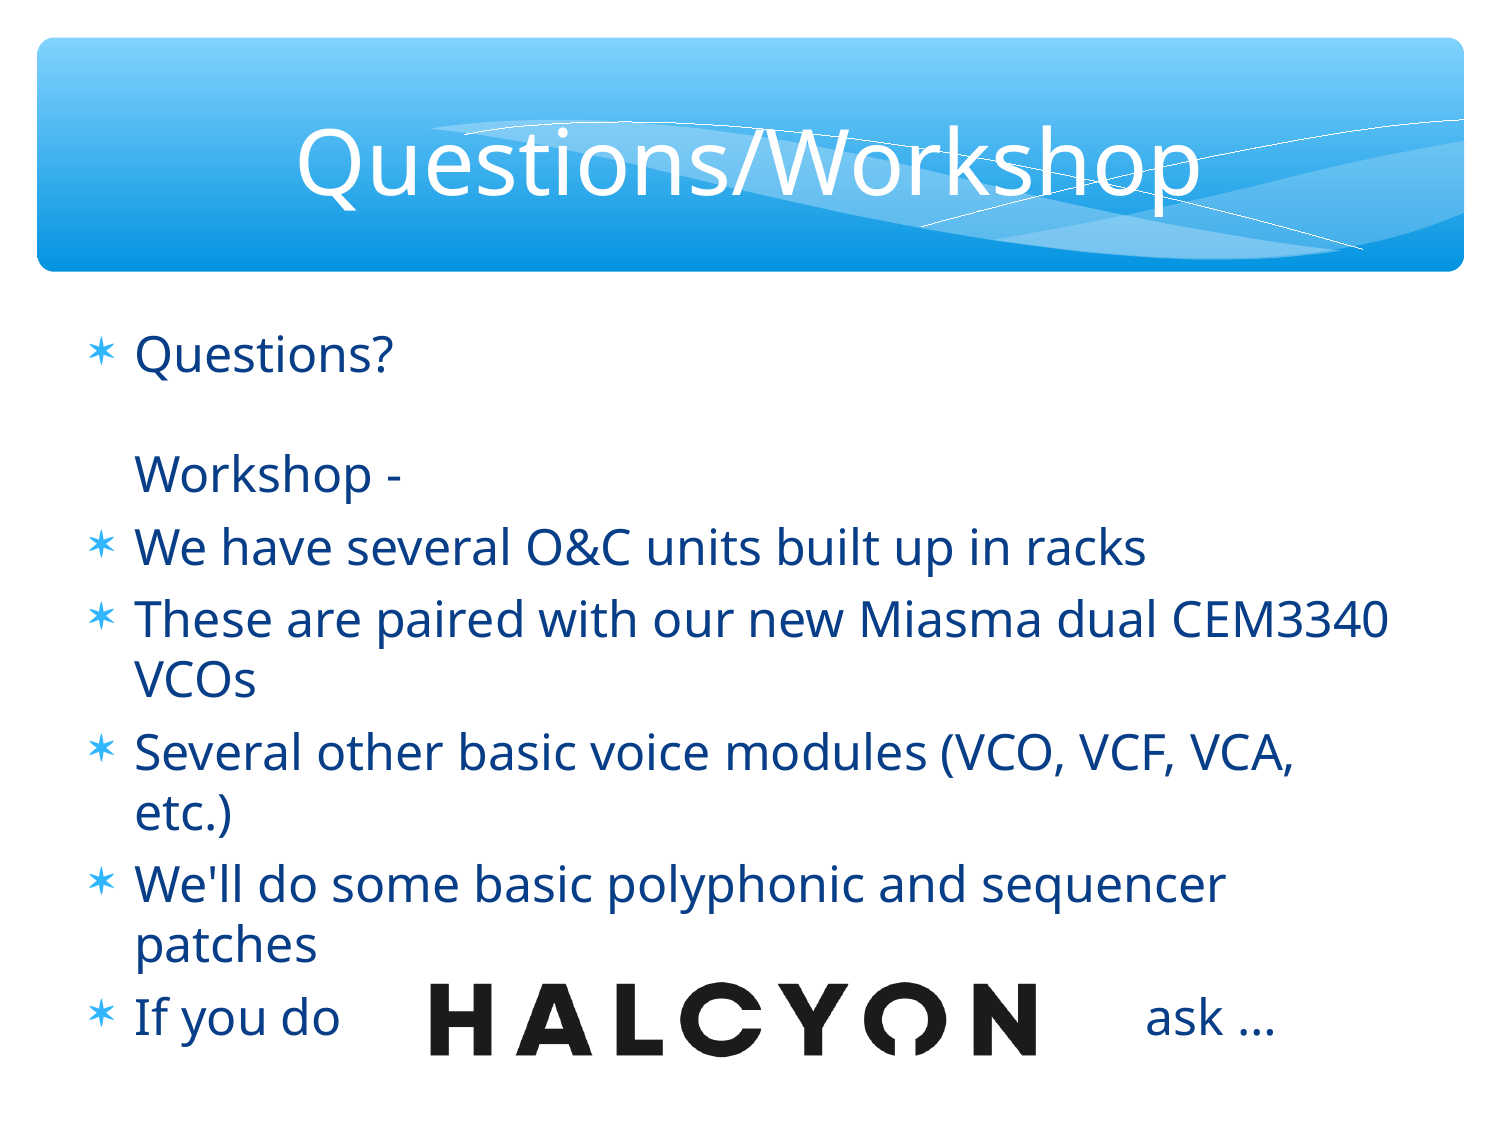

# Questions/Workshop
Questions?
Workshop -
We have several O&C units built up in racks
These are paired with our new Miasma dual CEM3340 VCOs
Several other basic voice modules (VCO, VCF, VCA, etc.)
We'll do some basic polyphonic and sequencer patches
If you don't understand something, please ask …